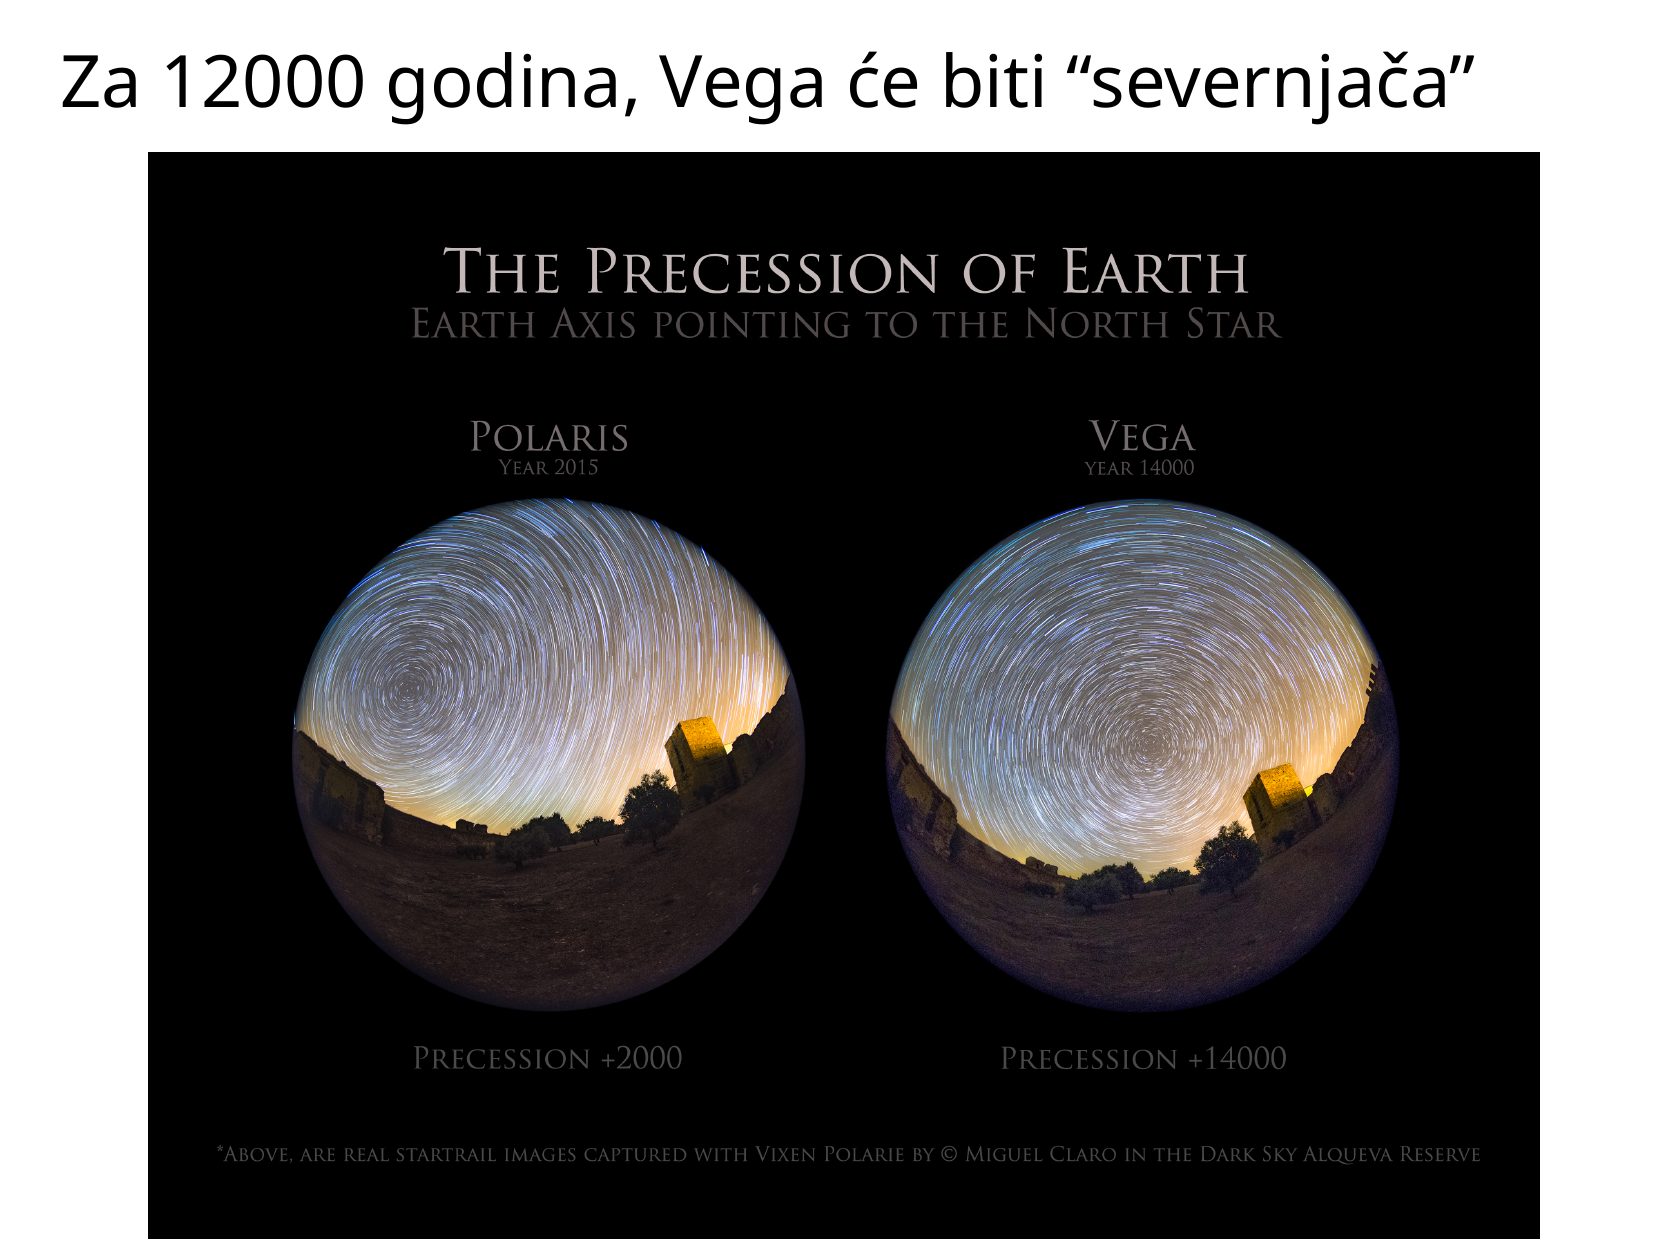

# Za 12000 godina, Vega će biti “severnjača”